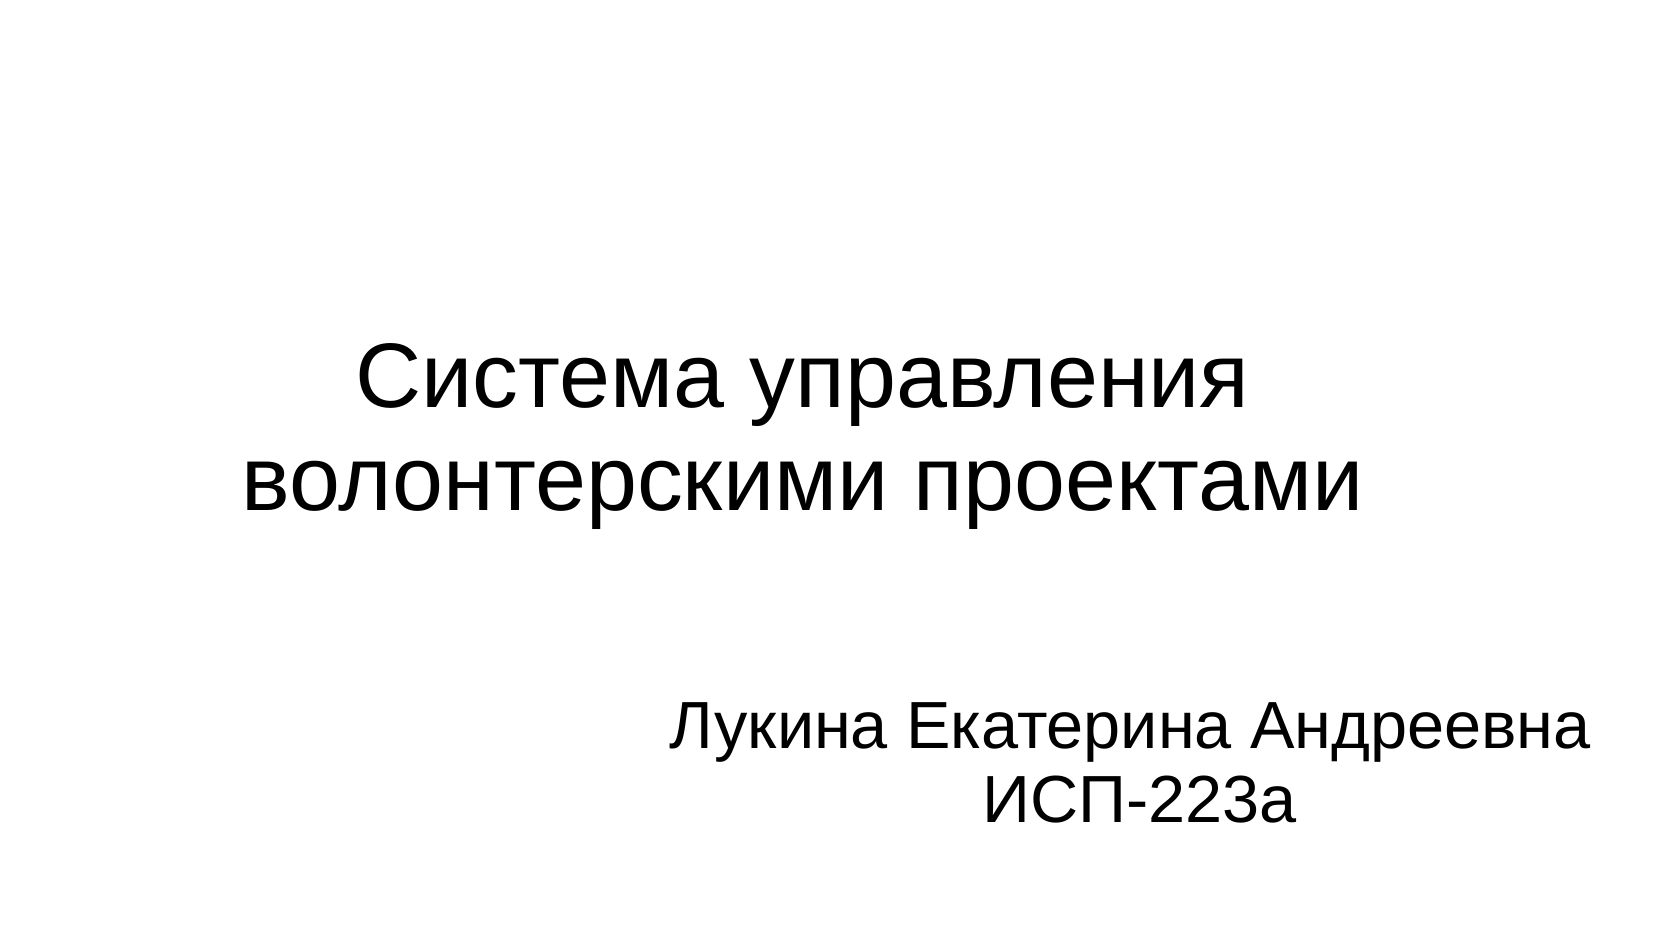

# Система управления волонтерскими проектами
Лукина Екатерина Андреевна
ИСП-223а